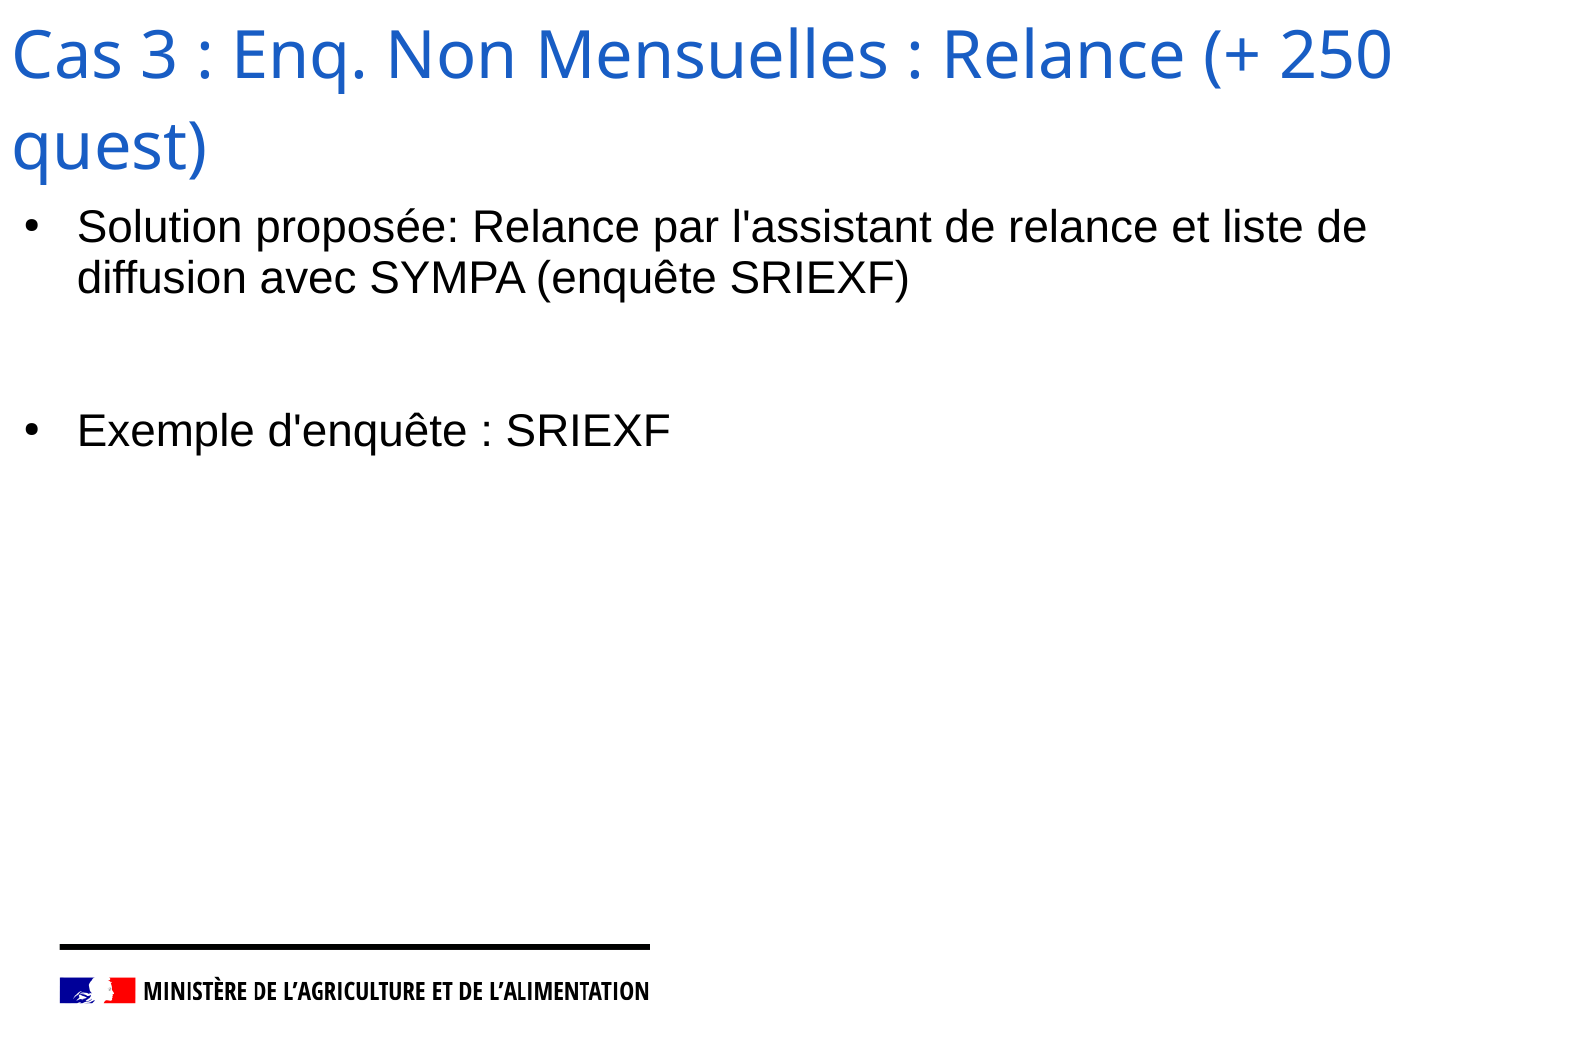

Cas 3 : Enq. Non Mensuelles : Relance (+ 250 quest)
# Solution proposée: Relance par l'assistant de relance et liste de diffusion avec SYMPA (enquête SRIEXF)
Exemple d'enquête : SRIEXF